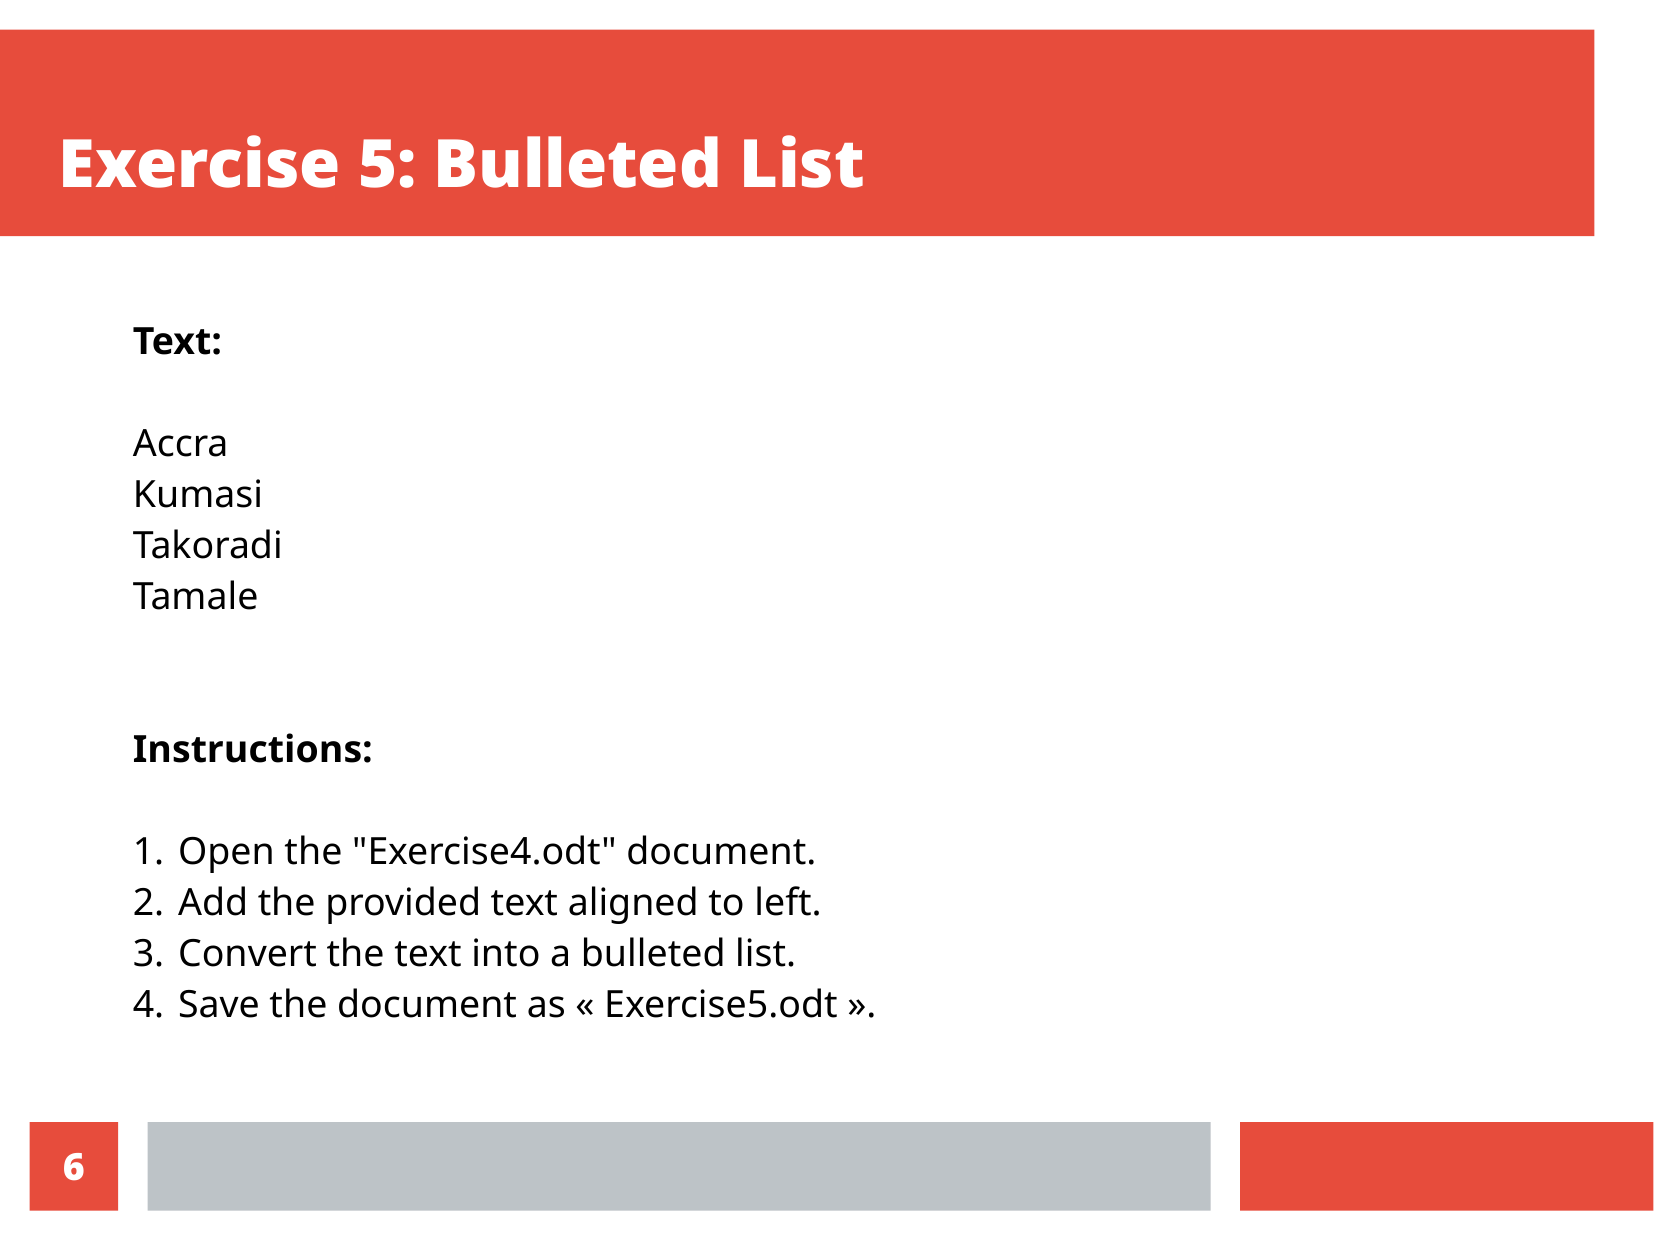

# Exercise 5: Bulleted List
Text:
Accra
Kumasi
Takoradi
Tamale
Instructions:
 Open the "Exercise4.odt" document.
 Add the provided text aligned to left.
 Convert the text into a bulleted list.
 Save the document as « Exercise5.odt ».
6